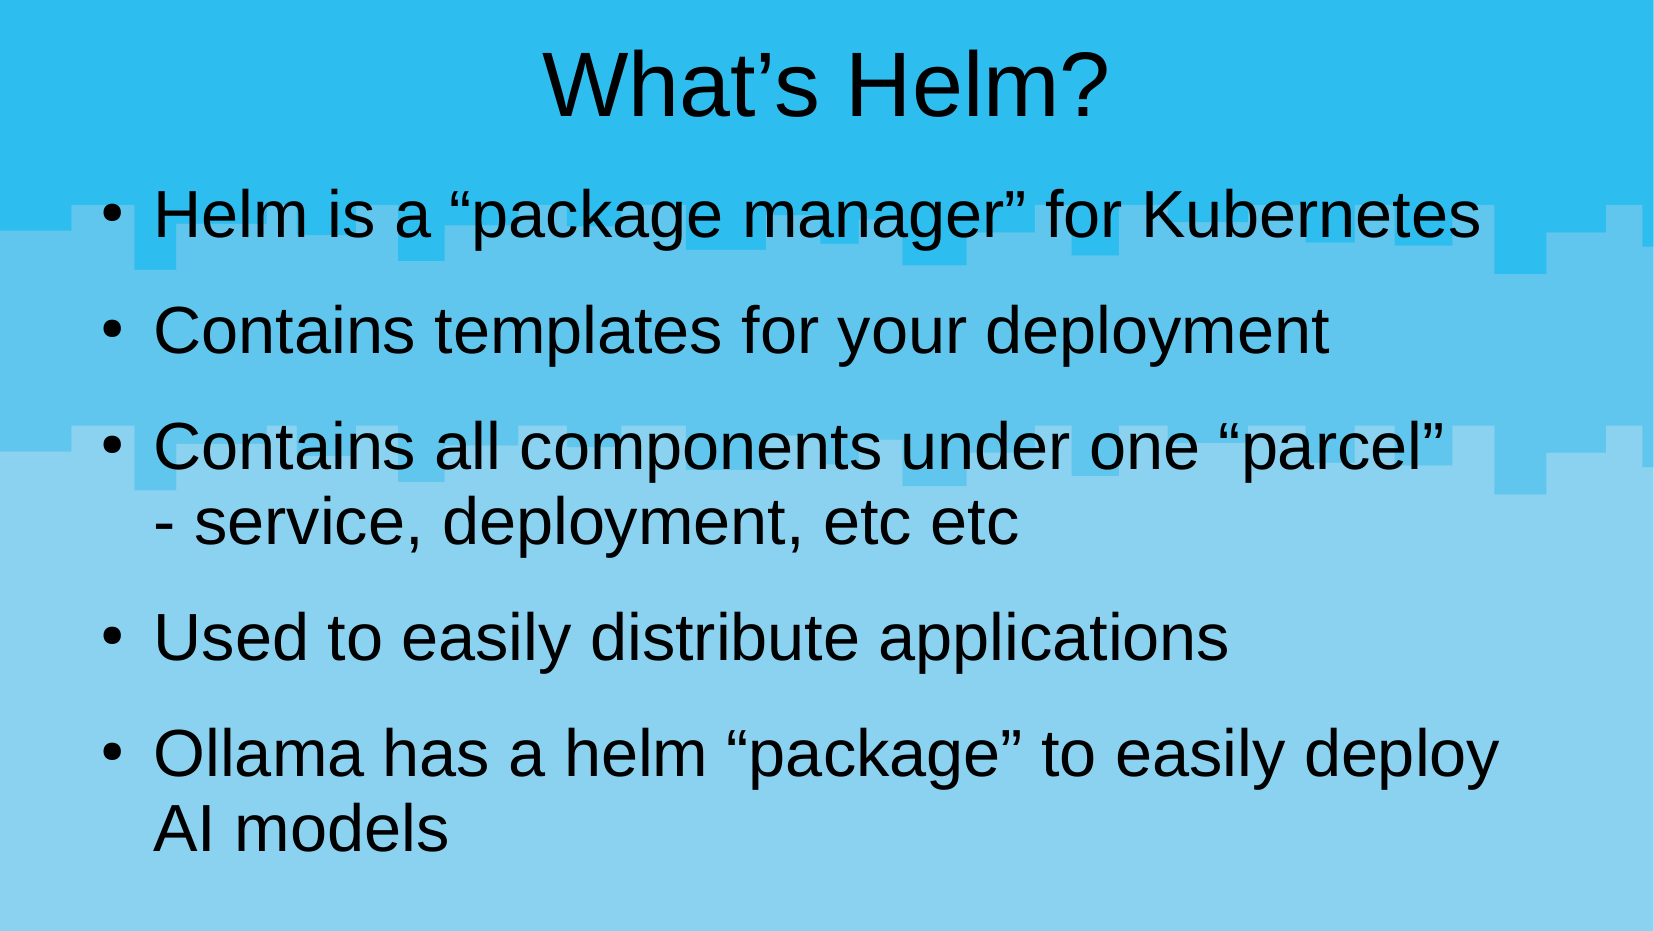

# What’s Helm?
Helm is a “package manager” for Kubernetes
Contains templates for your deployment
Contains all components under one “parcel”
- service, deployment, etc etc
Used to easily distribute applications
Ollama has a helm “package” to easily deploy AI models